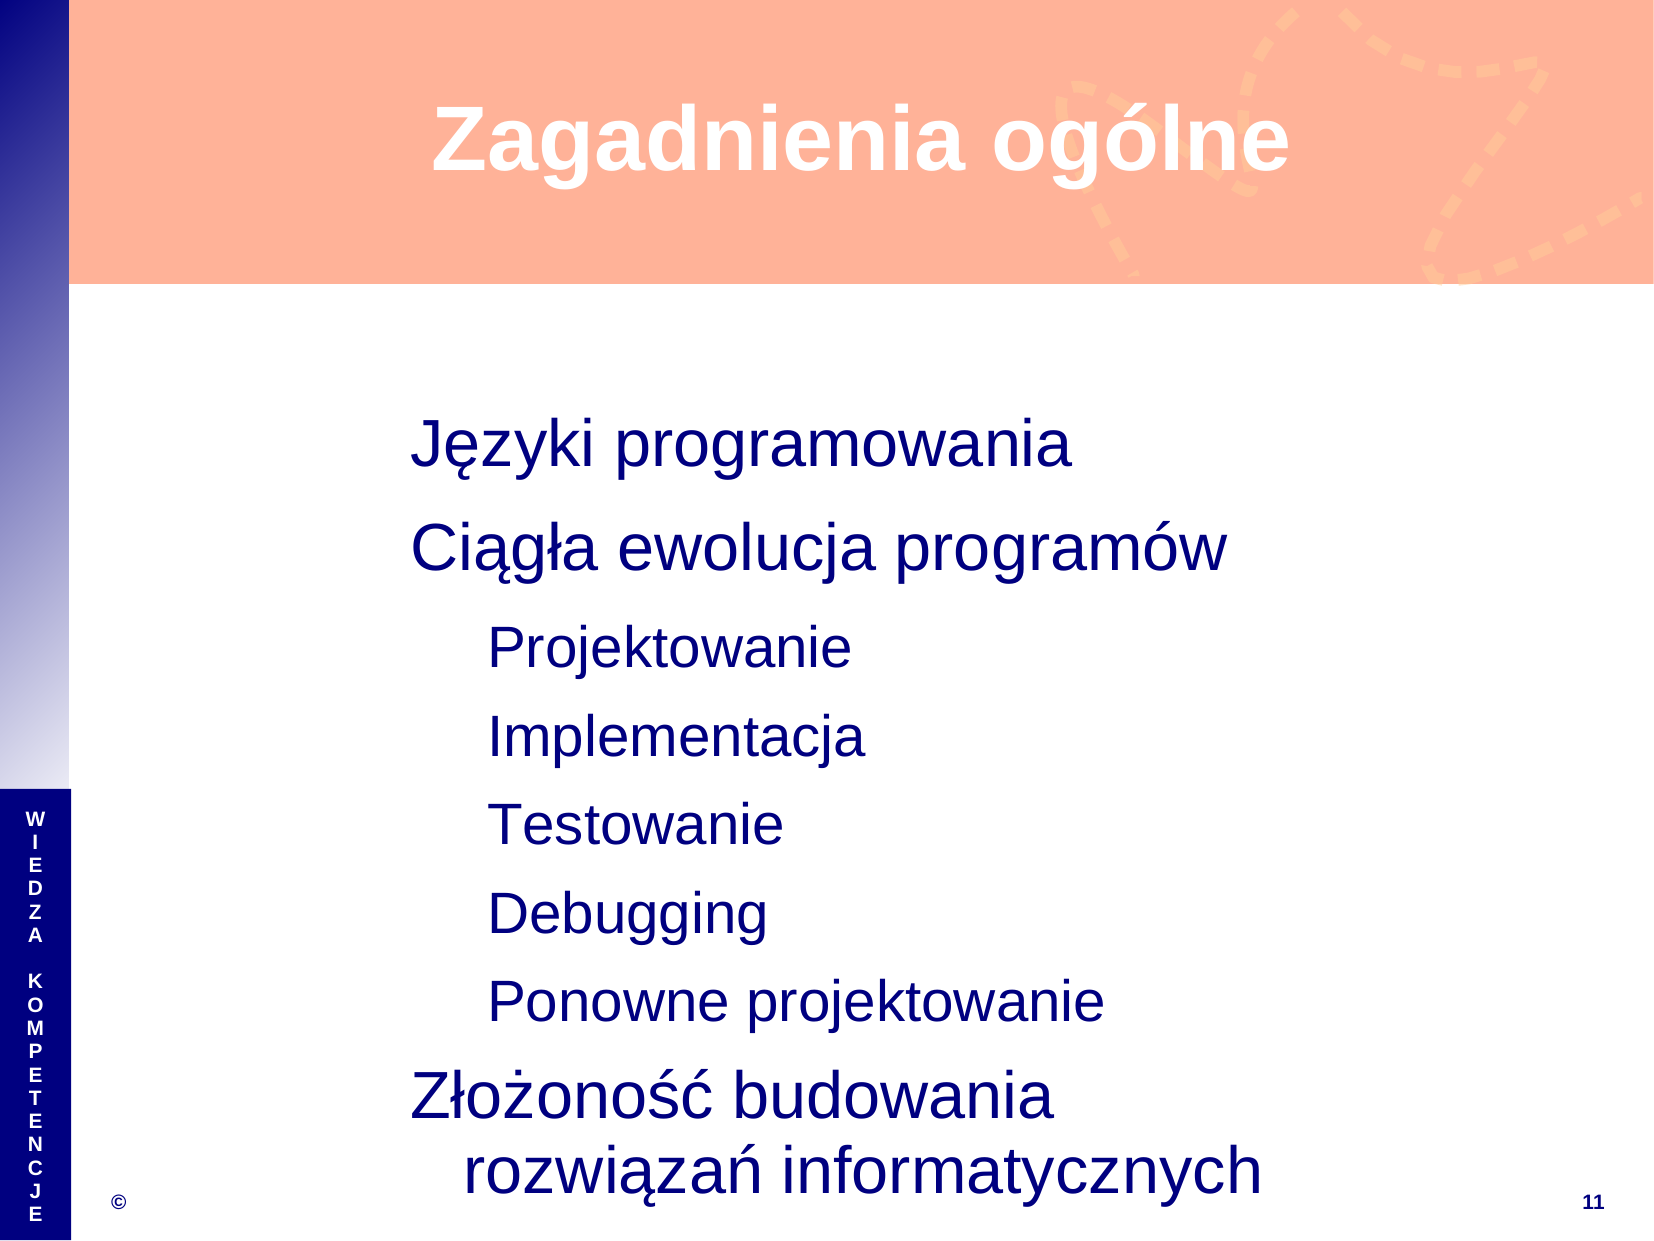

Zagadnienia ogólne
# Języki programowania
Ciągła ewolucja programów
Projektowanie
Implementacja
Testowanie
Debugging
Ponowne projektowanie
Złożoność budowania
rozwiązań informatycznych
W
I
E
D
Z
A
K
O
M
P
E
T
E
N
C
J
E